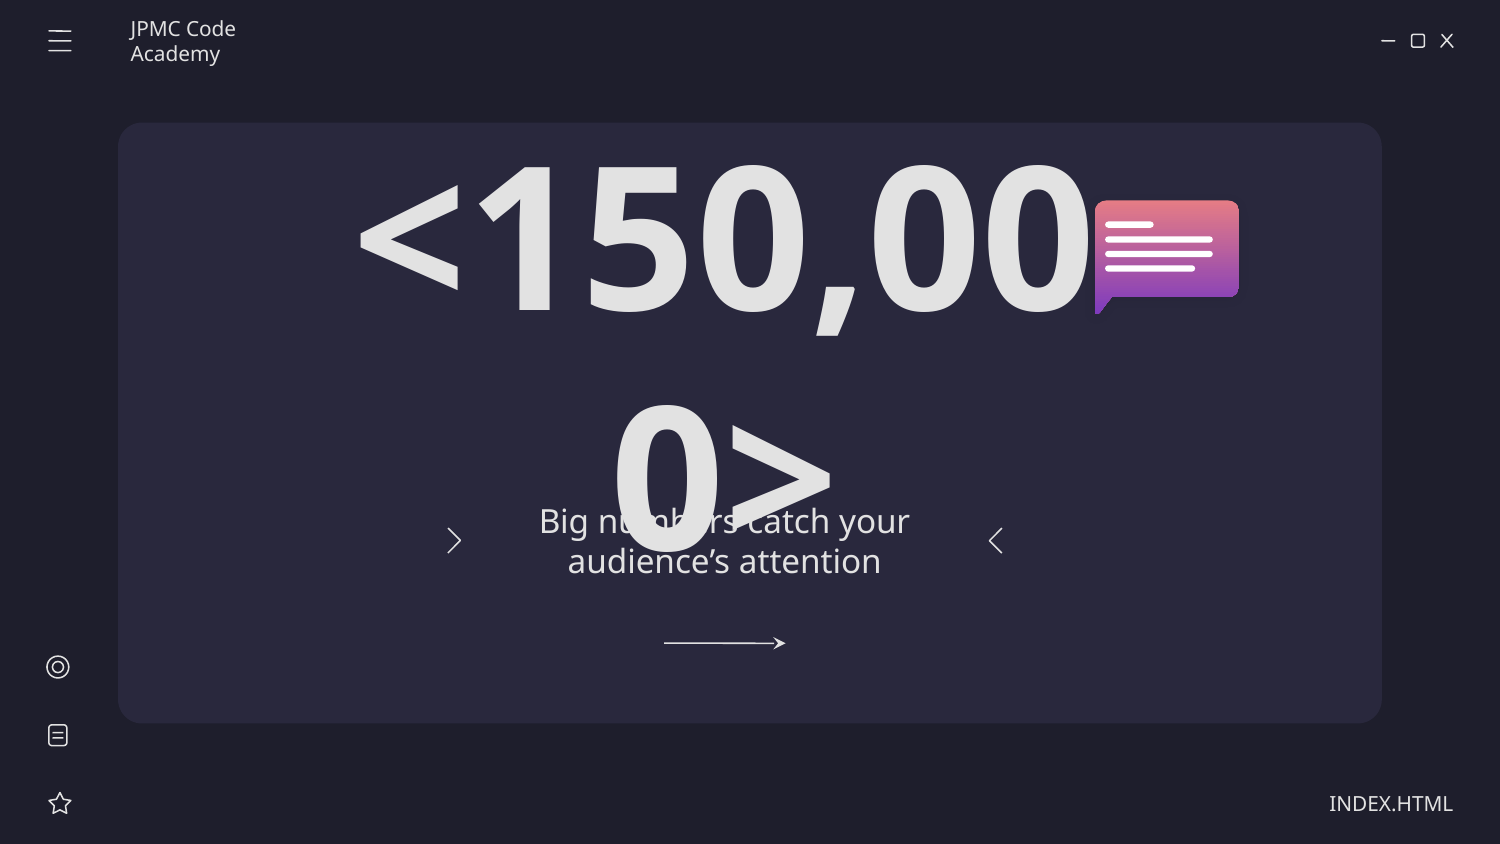

# JPMC Code Academy
<150,000>
Big numbers catch your audience’s attention
INDEX.HTML